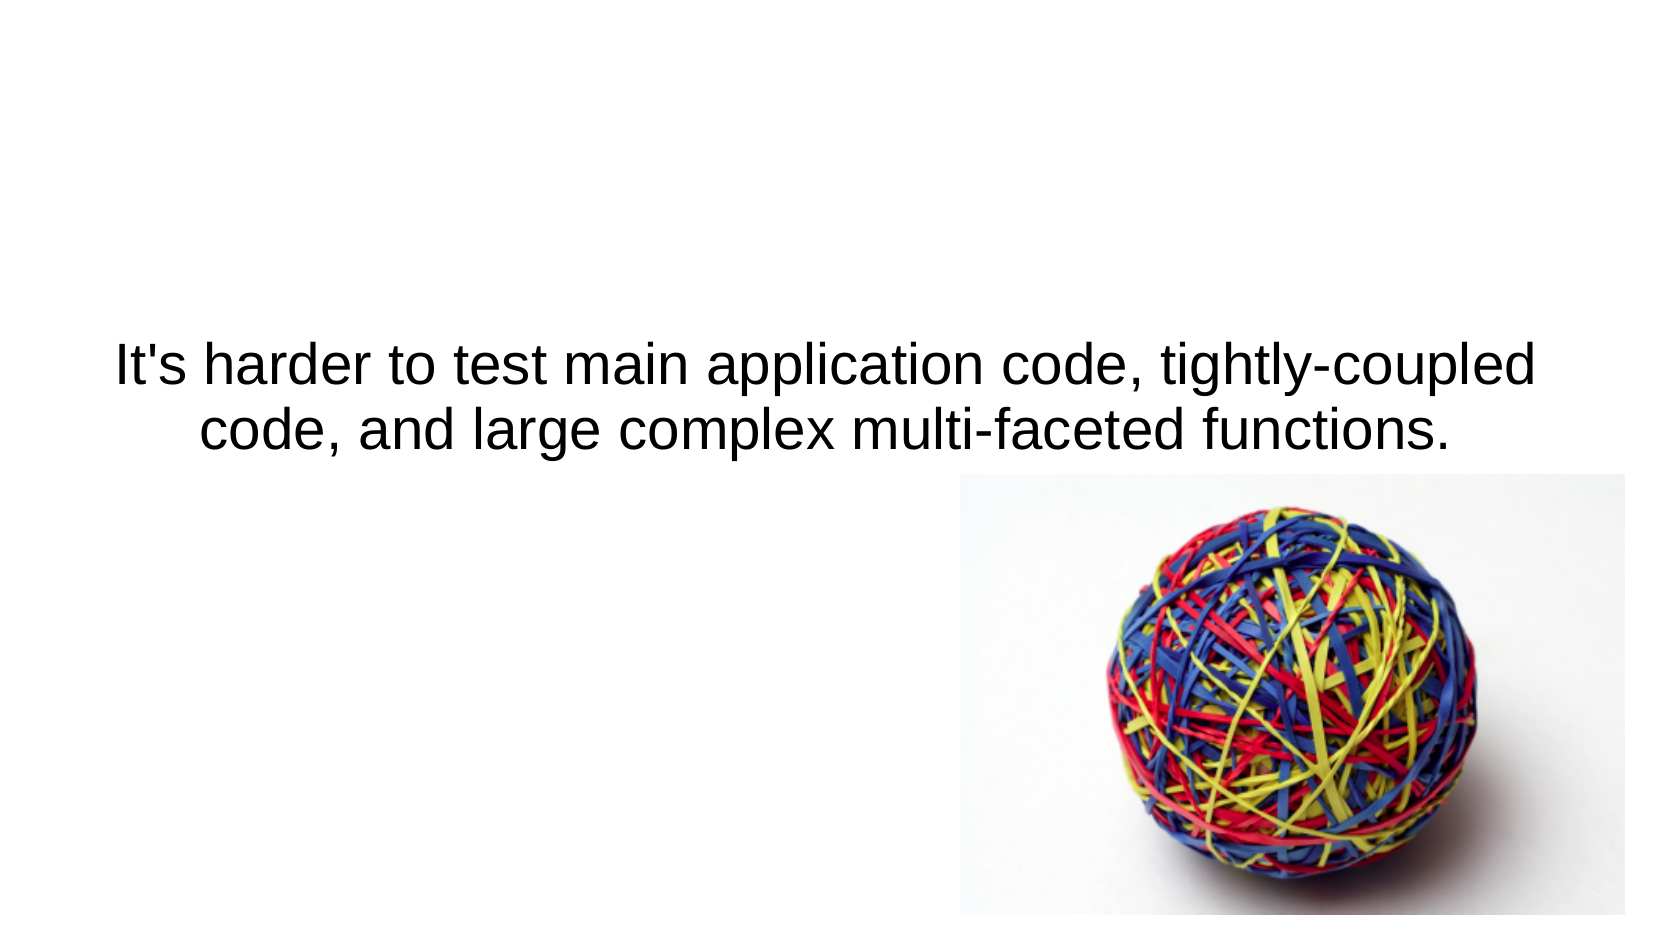

# It's harder to test main application code, tightly-coupled code, and large complex multi-faceted functions.